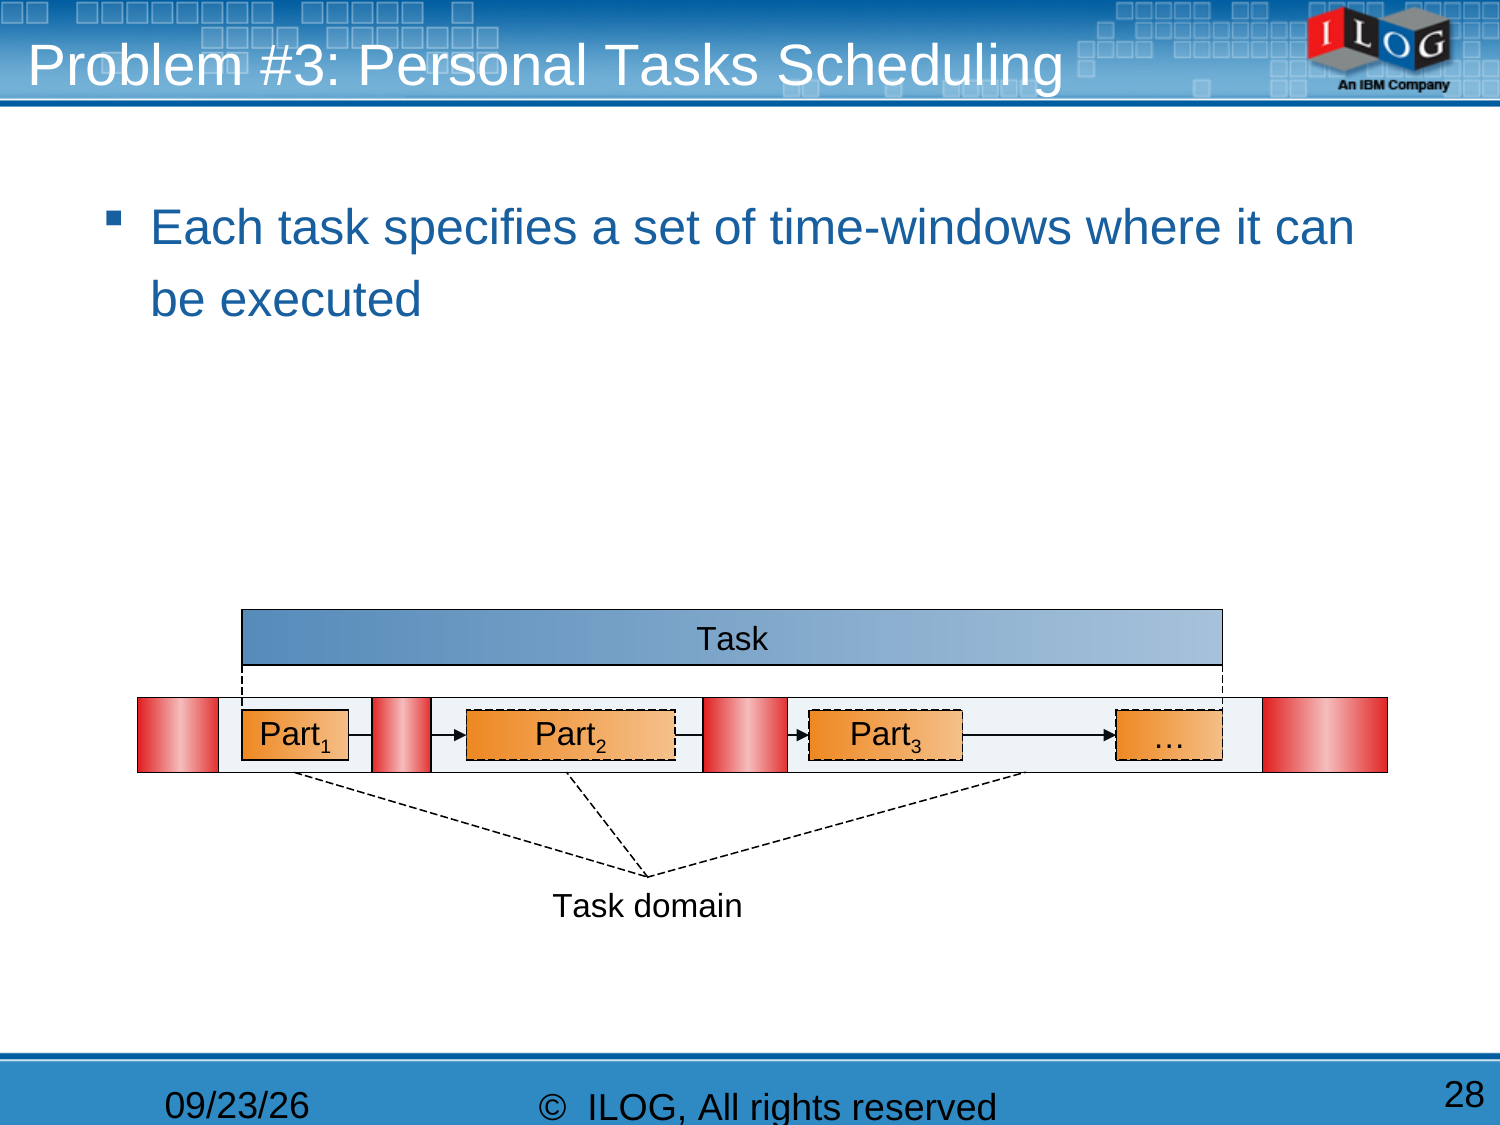

# Problem #3: Personal Tasks Scheduling
Each task specifies a set of time-windows where it can be executed
Task
Part1
Part2
Part3
…
Task domain
28
© ILOG, All rights reserved